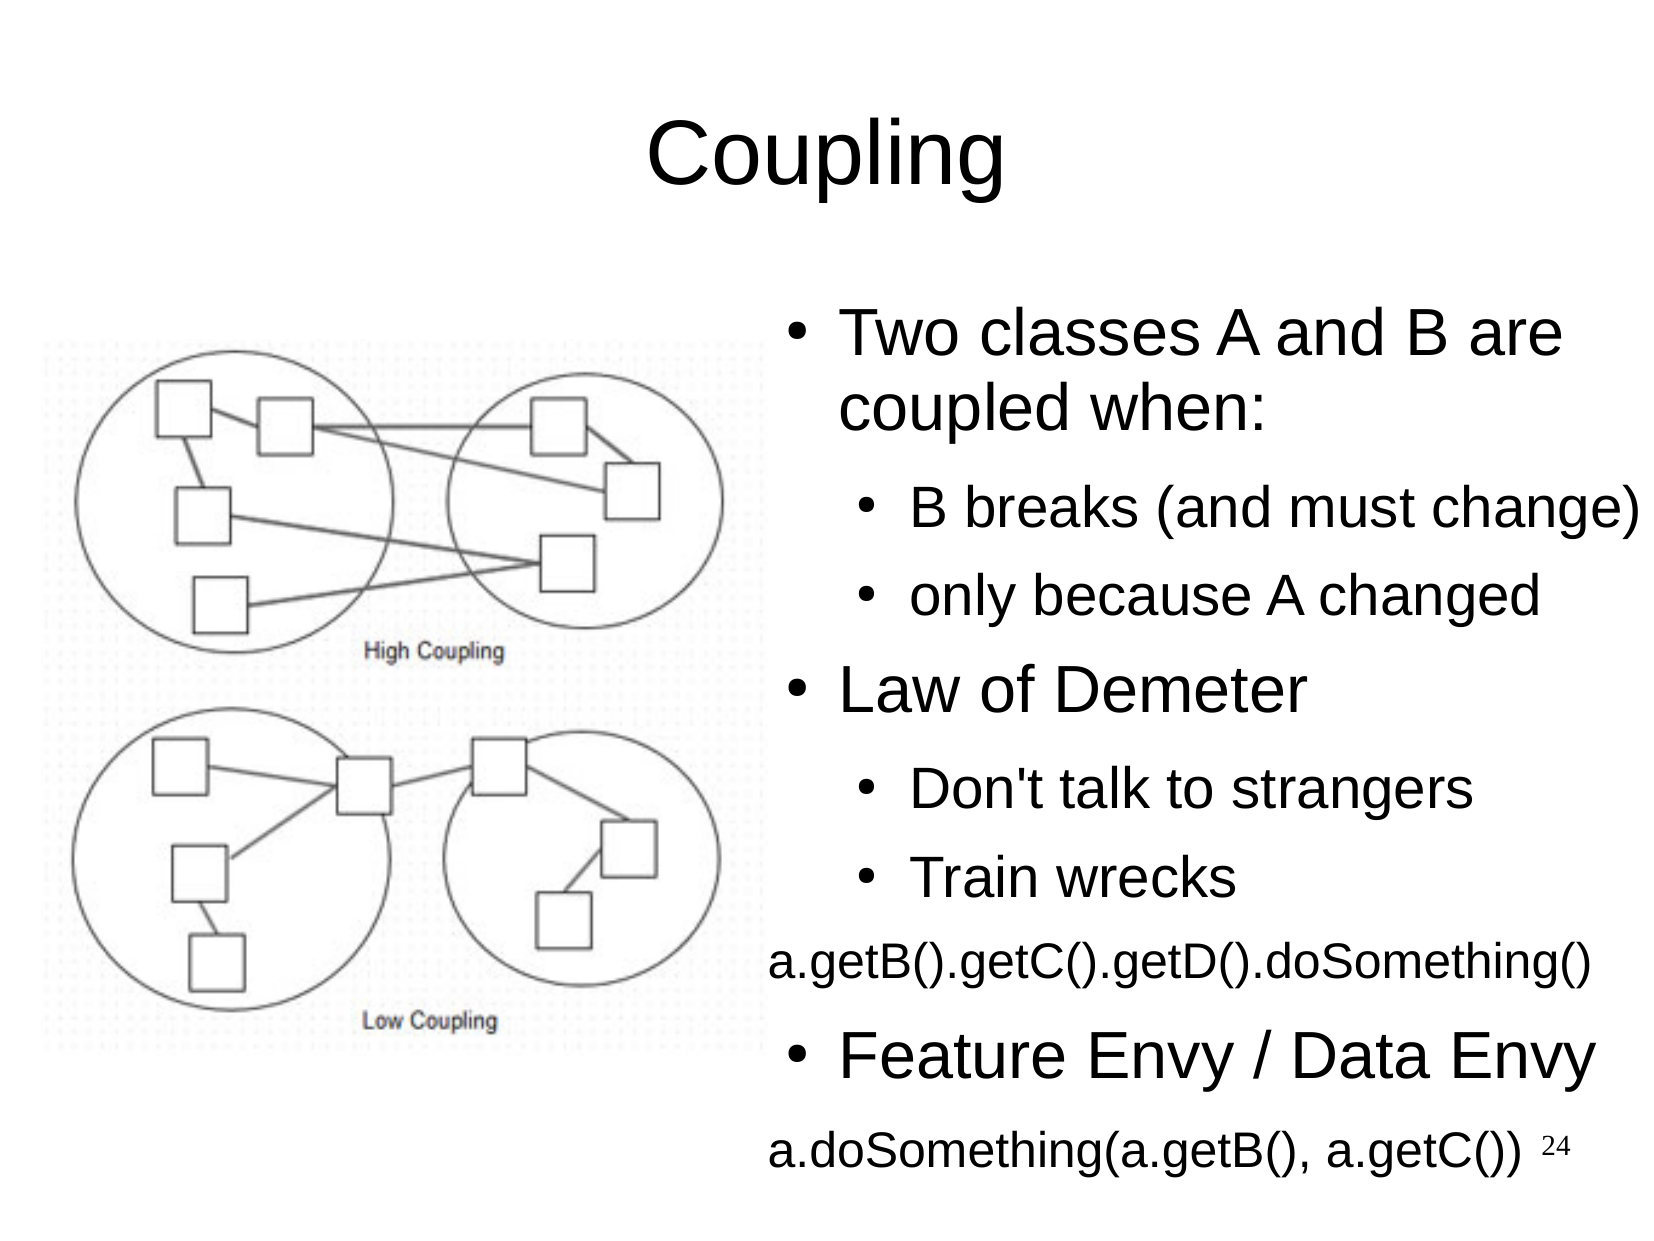

# Coupling
Two classes A and B are coupled when:
B breaks (and must change)
only because A changed
Law of Demeter
Don't talk to strangers
Train wrecks
a.getB().getC().getD().doSomething()
Feature Envy / Data Envy
a.doSomething(a.getB(), a.getC())
24